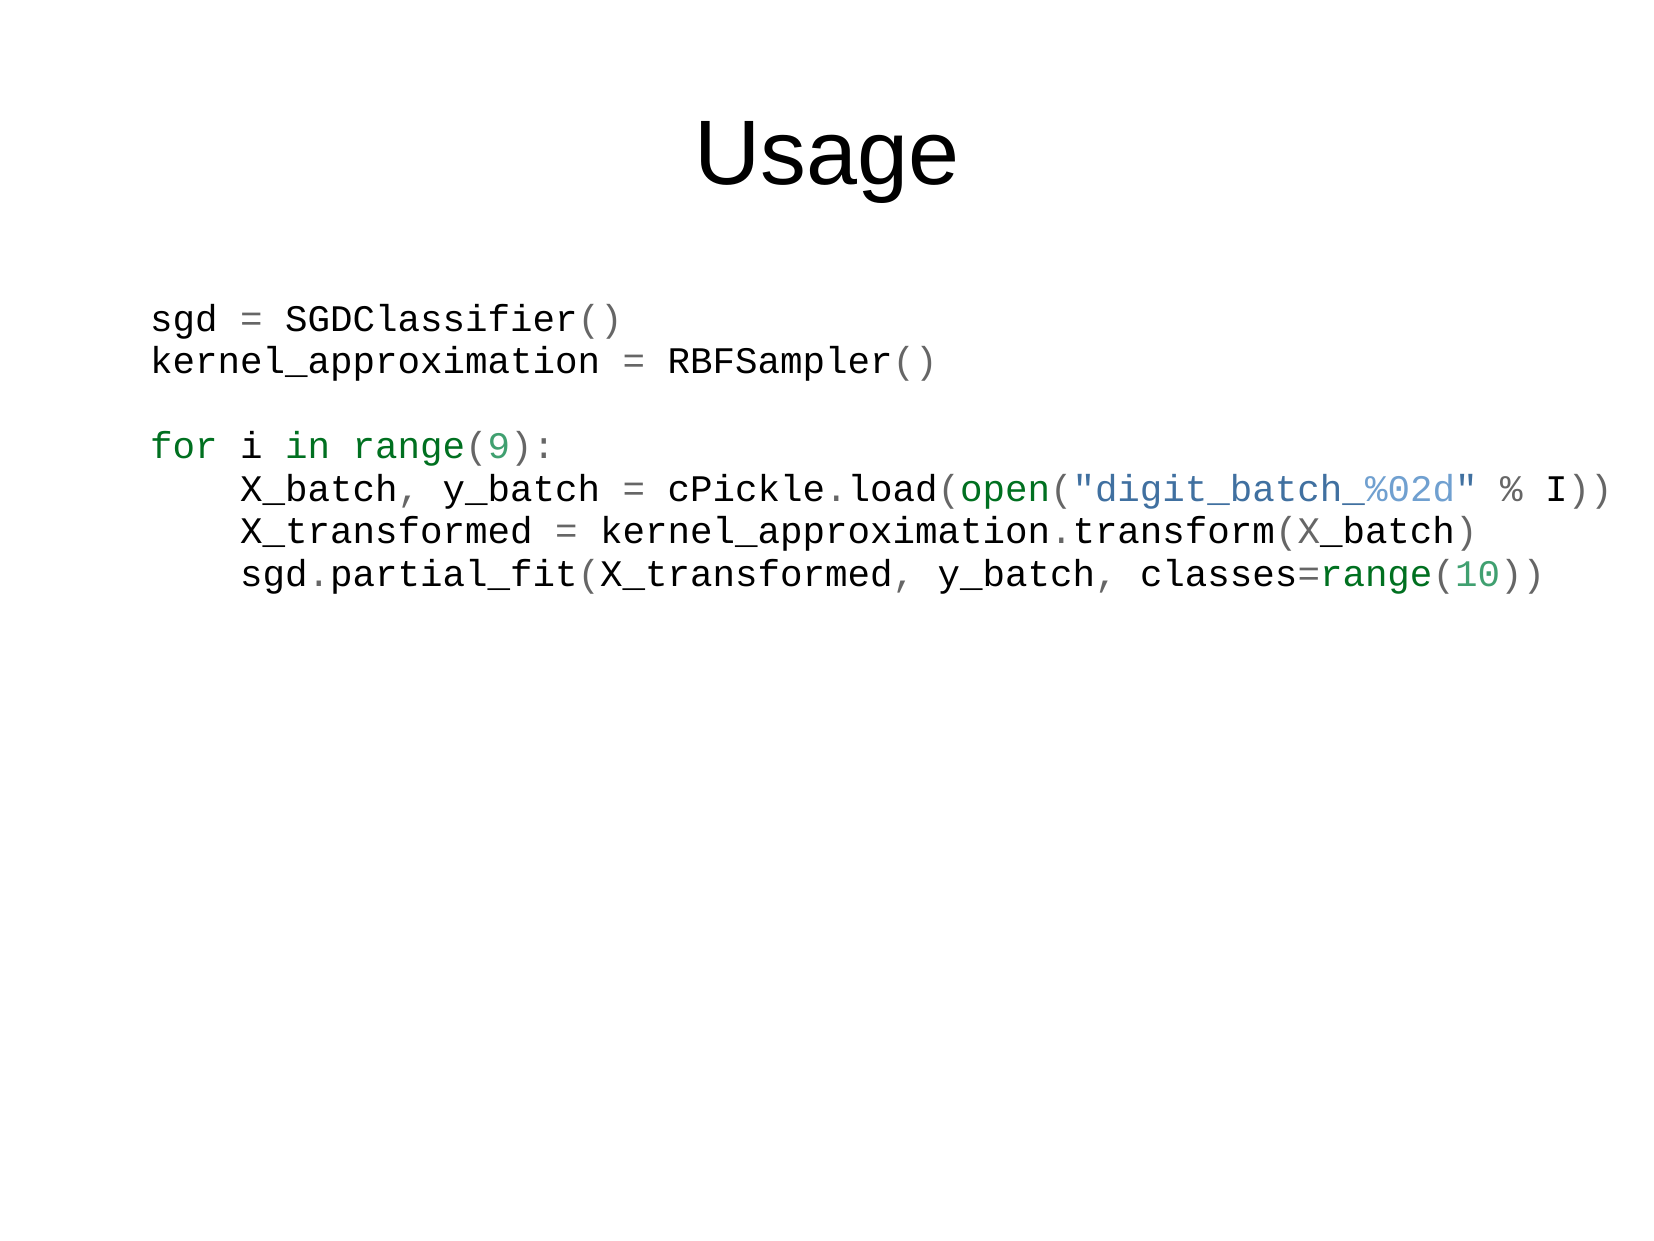

# Usage
sgd = SGDClassifier()
kernel_approximation = RBFSampler()
for i in range(9):
 X_batch, y_batch = cPickle.load(open("digit_batch_%02d" % I))
 X_transformed = kernel_approximation.transform(X_batch)
 sgd.partial_fit(X_transformed, y_batch, classes=range(10))